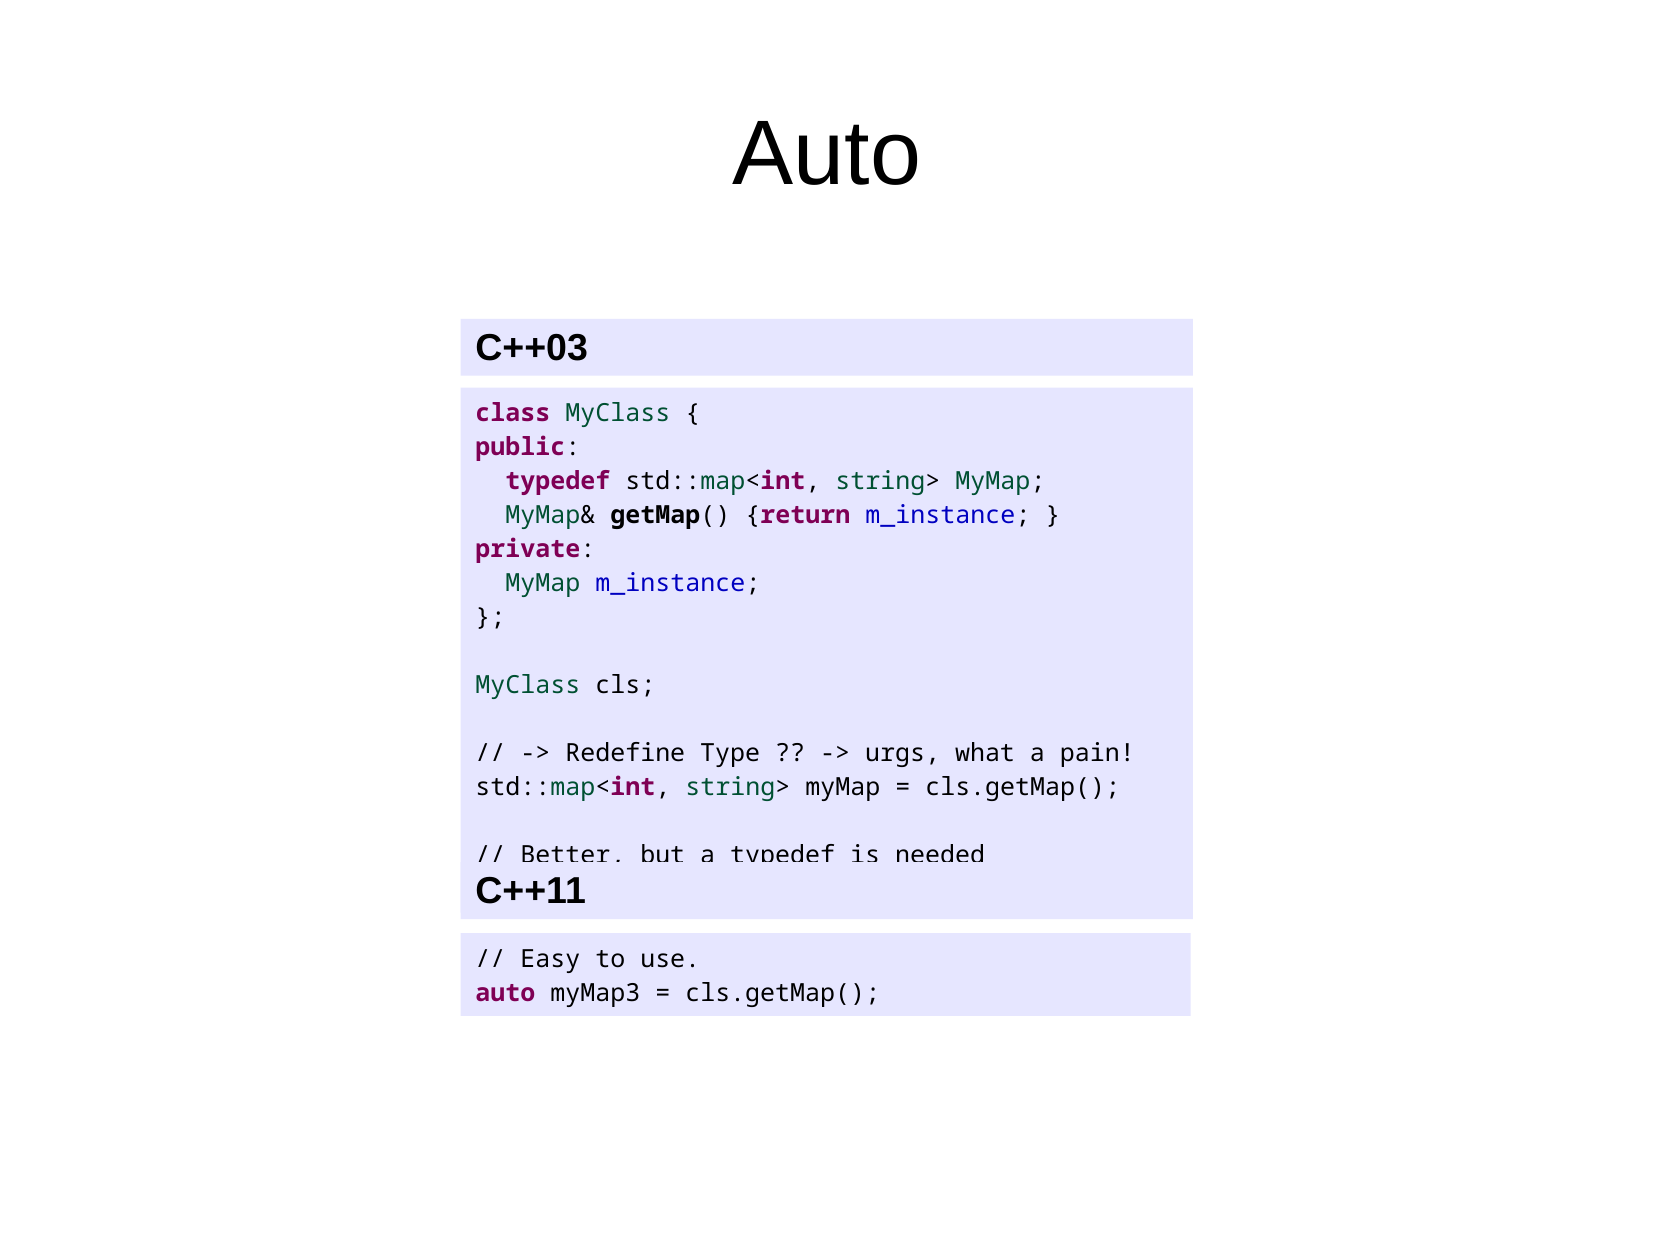

# Auto
C++03
class MyClass {
public:
 typedef std::map<int, string> MyMap;
 MyMap& getMap() {return m_instance; }
private:
 MyMap m_instance;
};
MyClass cls;
// -> Redefine Type ?? -> urgs, what a pain!
std::map<int, string> myMap = cls.getMap();
// Better, but a typedef is needed
MyClass::MyMap myMap2 = cls.getMap();
C++11
// Easy to use.
auto myMap3 = cls.getMap();